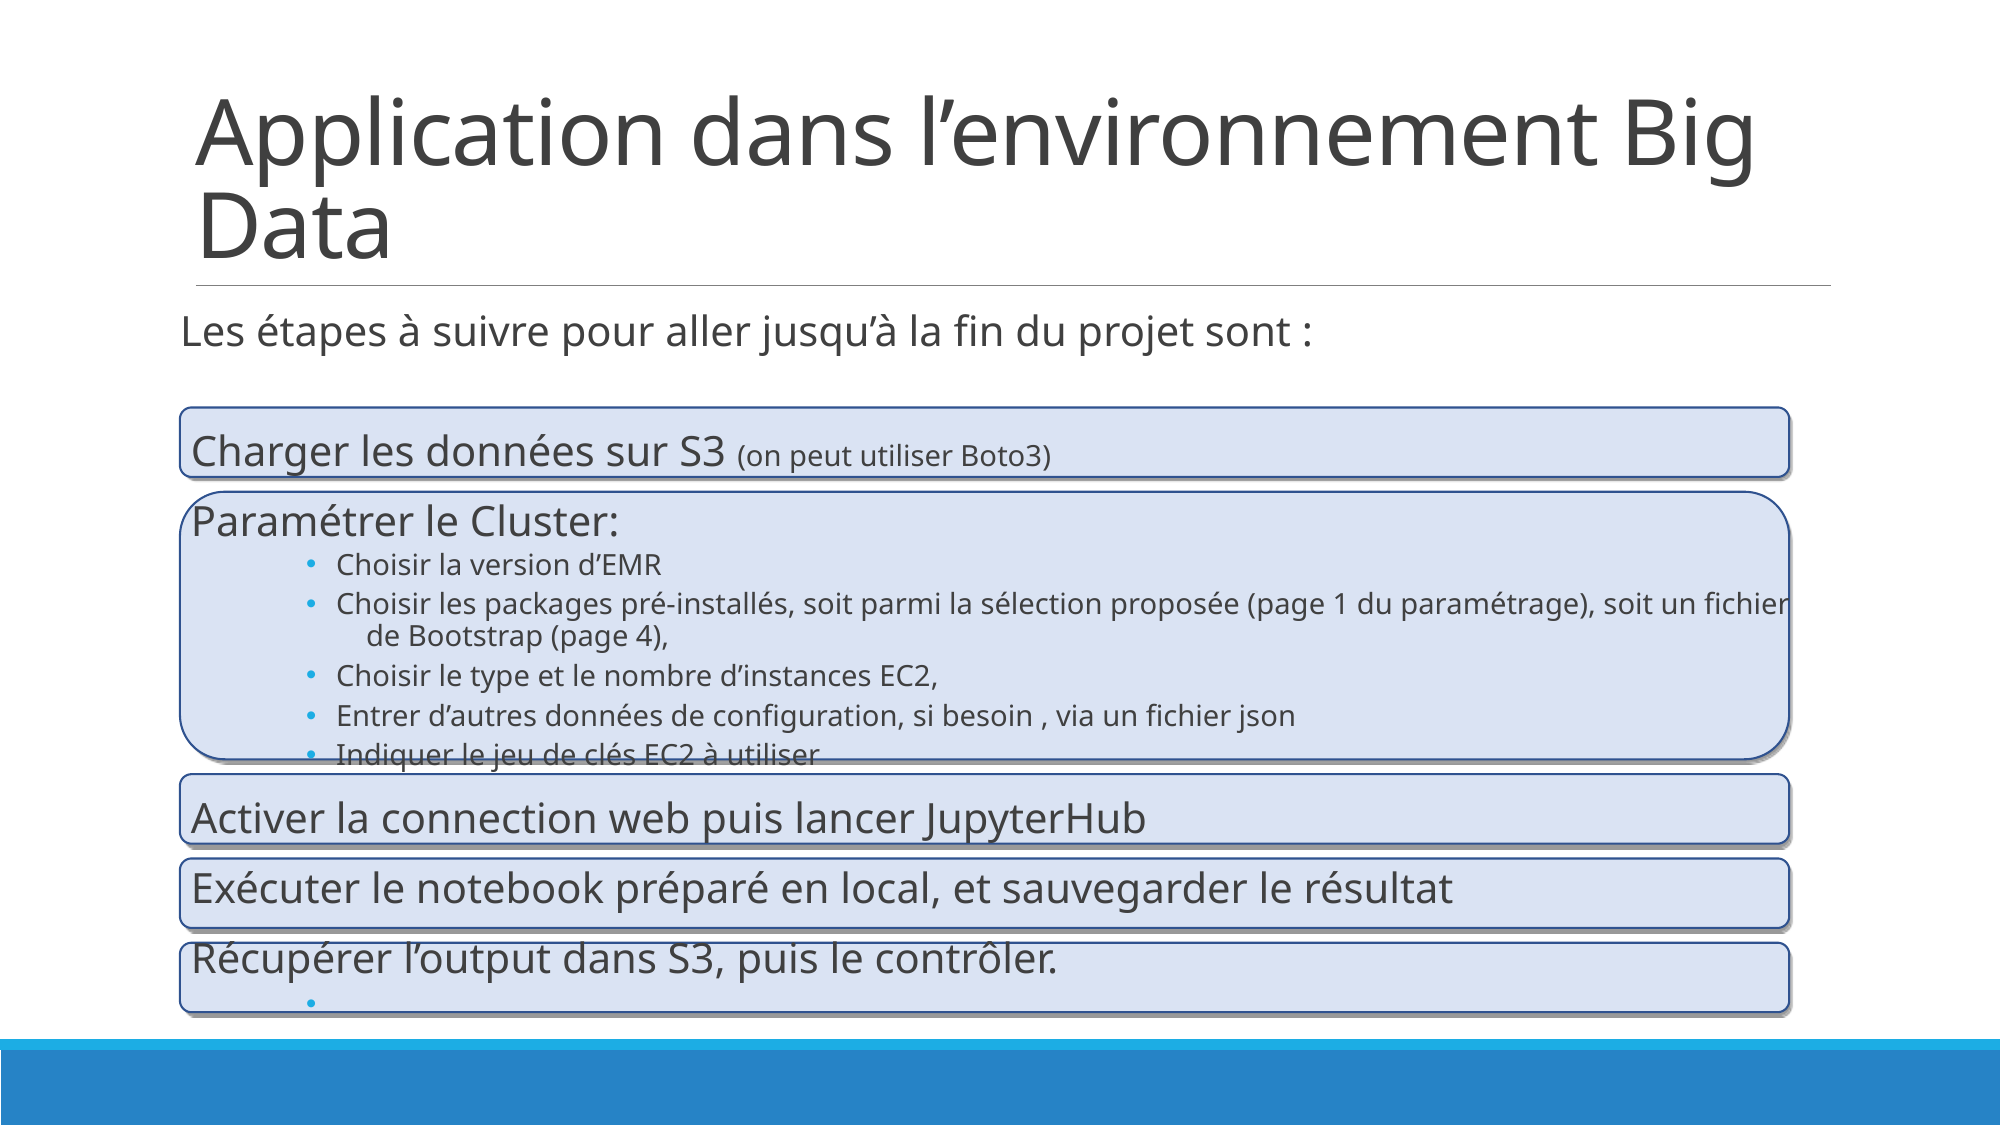

# Application dans l’environnement Big Data
Les étapes à suivre pour aller jusqu’à la fin du projet sont :
 Charger les données sur S3 (on peut utiliser Boto3)
 Paramétrer le Cluster:
Choisir la version d’EMR
Choisir les packages pré-installés, soit parmi la sélection proposée (page 1 du paramétrage), soit un fichier de Bootstrap (page 4),
Choisir le type et le nombre d’instances EC2,
Entrer d’autres données de configuration, si besoin , via un fichier json
Indiquer le jeu de clés EC2 à utiliser
 Activer la connection web puis lancer JupyterHub
 Exécuter le notebook préparé en local, et sauvegarder le résultat
 Récupérer l’output dans S3, puis le contrôler.